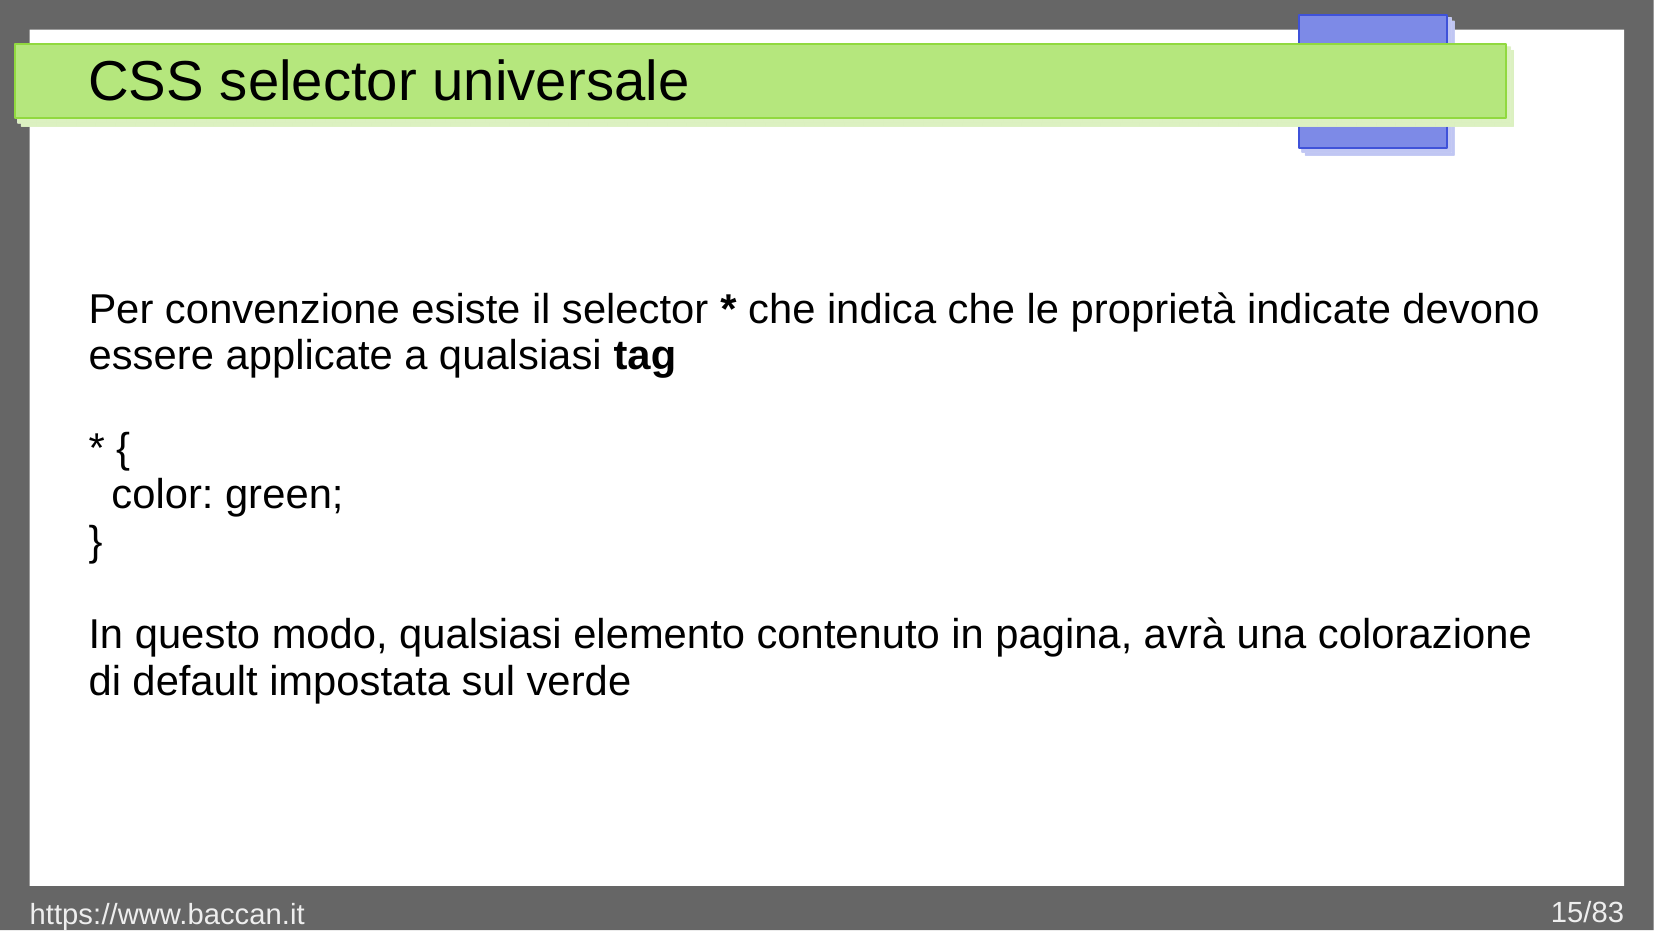

# CSS selector universale
Per convenzione esiste il selector * che indica che le proprietà indicate devono essere applicate a qualsiasi tag
* {
 color: green;
}
In questo modo, qualsiasi elemento contenuto in pagina, avrà una colorazione di default impostata sul verde
15
https://www.baccan.it